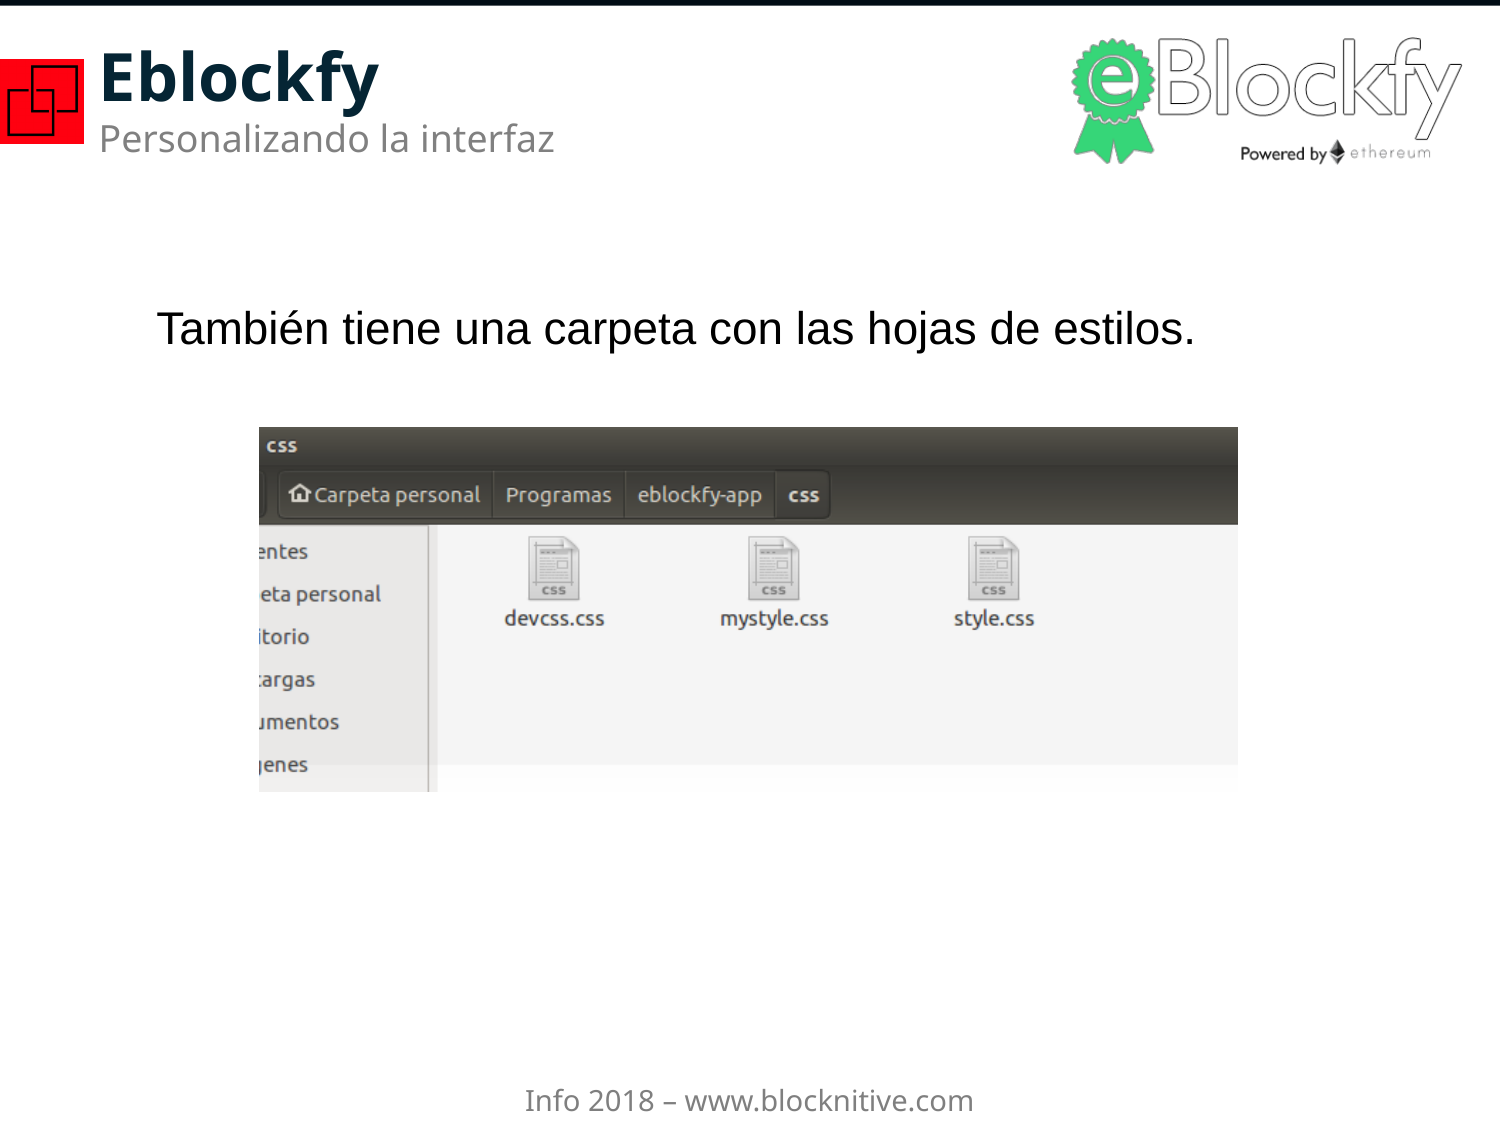

Eblockfy
Personalizando la interfaz
También tiene una carpeta con las hojas de estilos.